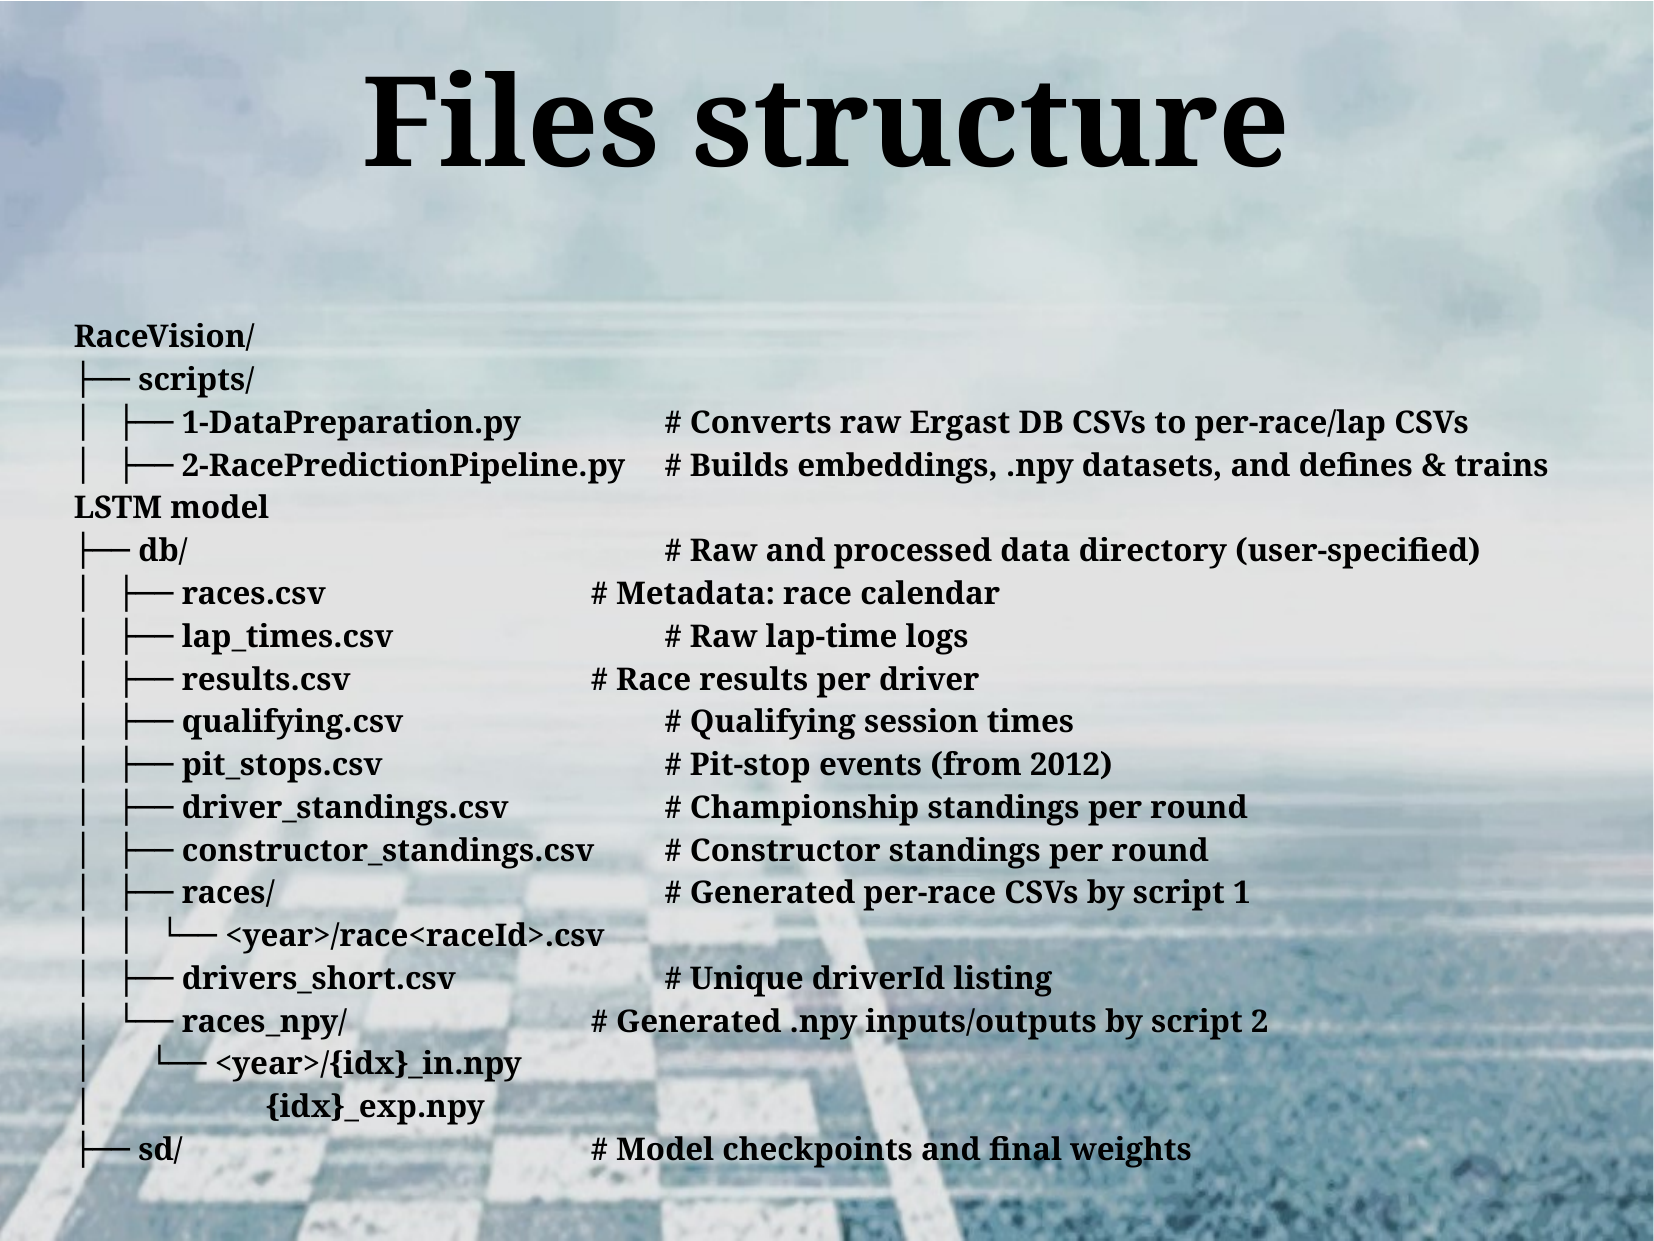

Files structure
RaceVision/
├── scripts/
│ ├── 1-DataPreparation.py 	# Converts raw Ergast DB CSVs to per-race/lap CSVs
│ ├── 2-RacePredictionPipeline.py 	# Builds embeddings, .npy datasets, and defines & trains LSTM model
├── db/ 			# Raw and processed data directory (user‐specified)
│ ├── races.csv 		# Metadata: race calendar
│ ├── lap_times.csv 		# Raw lap‐time logs
│ ├── results.csv 		# Race results per driver
│ ├── qualifying.csv 		# Qualifying session times
│ ├── pit_stops.csv 		# Pit‐stop events (from 2012)
│ ├── driver_standings.csv 	# Championship standings per round
│ ├── constructor_standings.csv 	# Constructor standings per round
│ ├── races/ 			# Generated per‐race CSVs by script 1
│ │ └── <year>/race<raceId>.csv
│ ├── drivers_short.csv 		# Unique driverId listing
│ └── races_npy/ 		# Generated .npy inputs/outputs by script 2
│ └── <year>/{idx}_in.npy
│ {idx}_exp.npy
├── sd/ 			# Model checkpoints and final weights